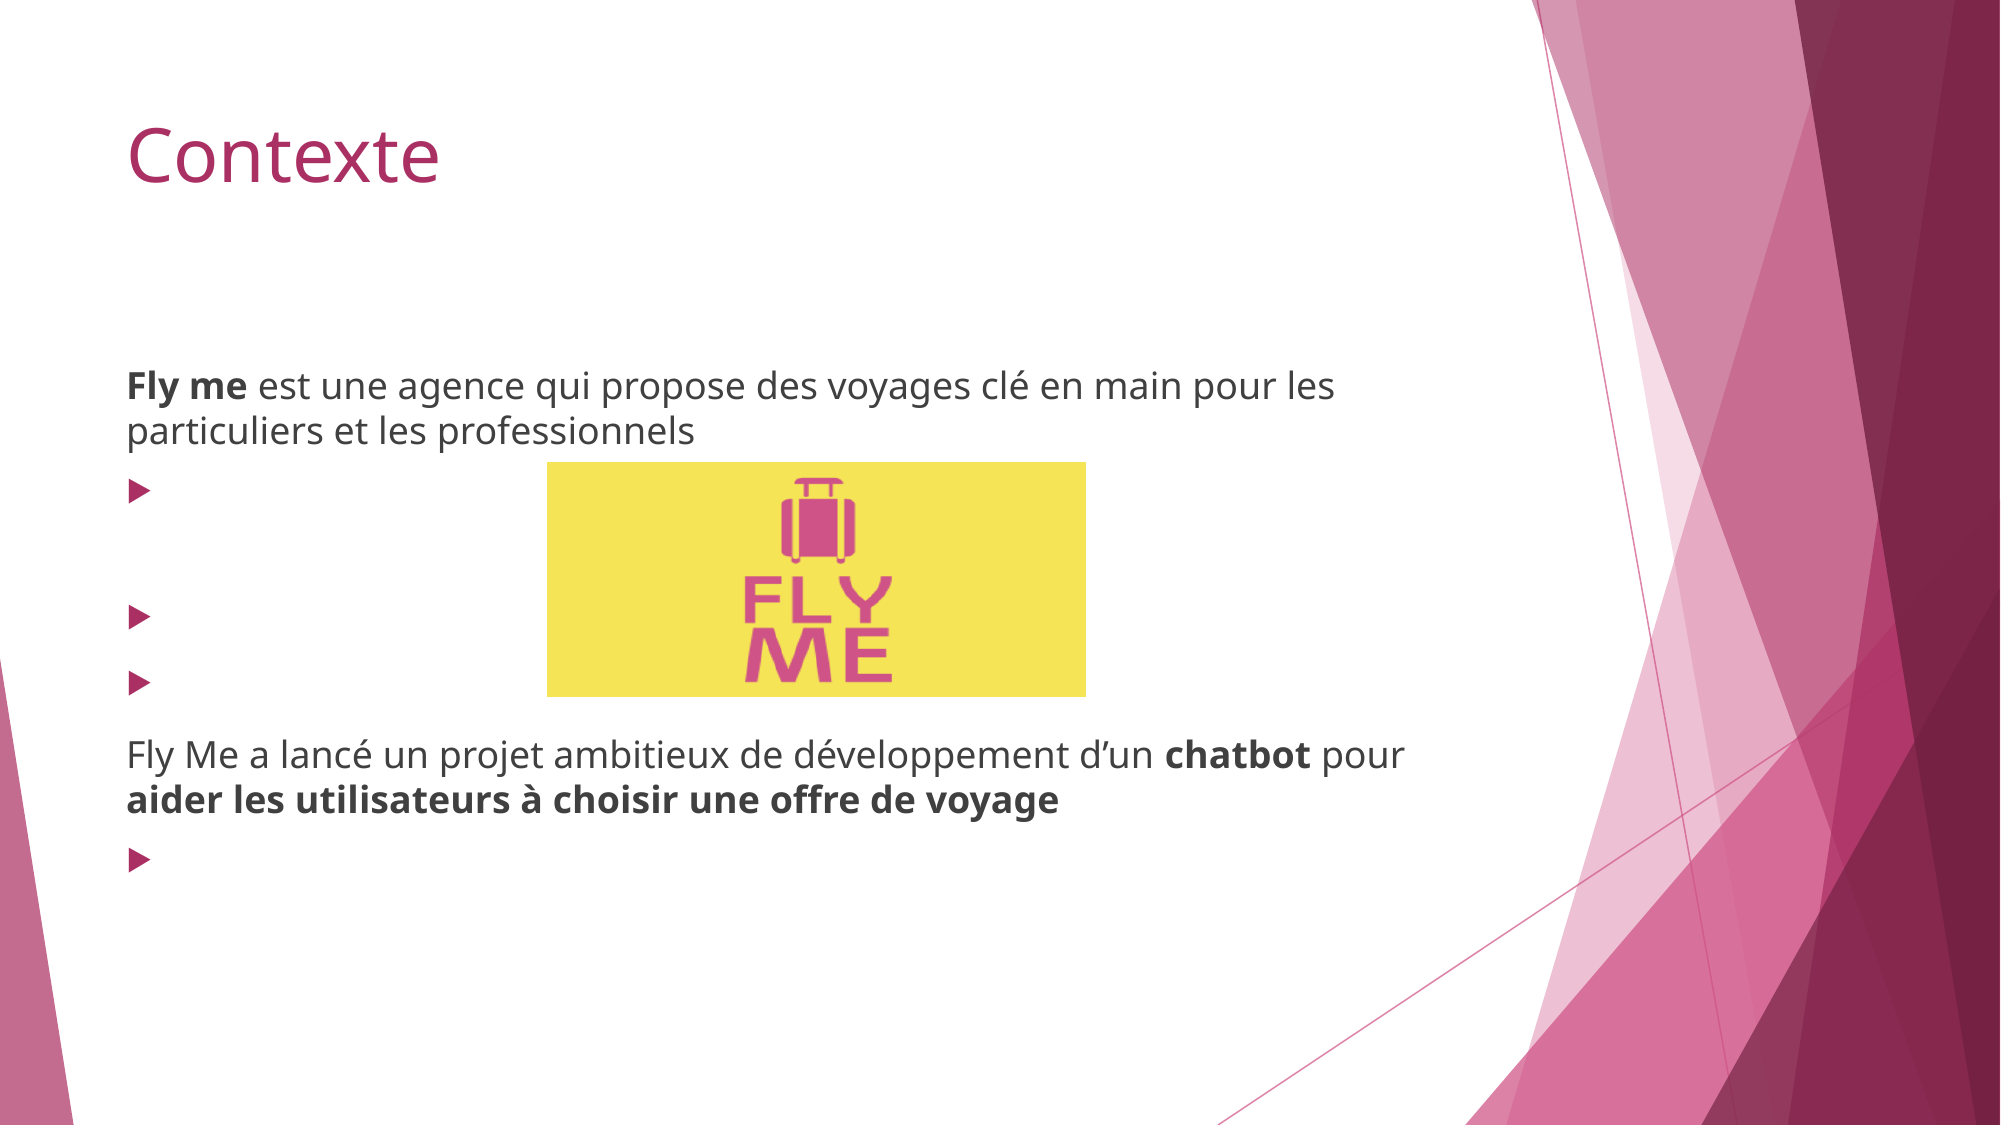

# Contexte
Fly me est une agence qui propose des voyages clé en main pour les particuliers et les professionnels
Fly Me a lancé un projet ambitieux de développement d’un chatbot pour aider les utilisateurs à choisir une offre de voyage